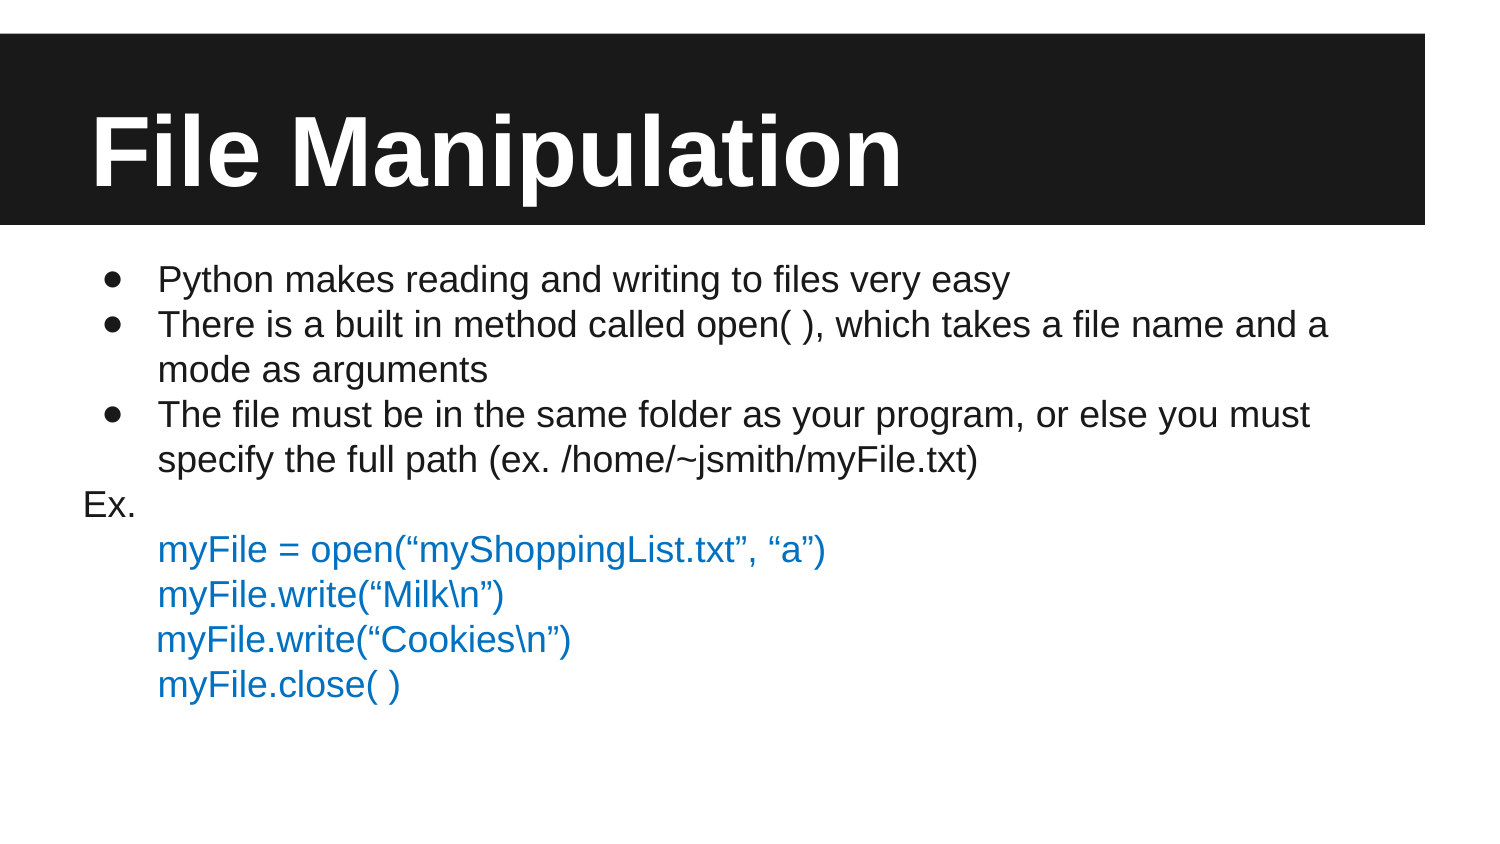

# File Manipulation
Python makes reading and writing to files very easy
There is a built in method called open( ), which takes a file name and a mode as arguments
The file must be in the same folder as your program, or else you must specify the full path (ex. /home/~jsmith/myFile.txt)
Ex.
	myFile = open(“myShoppingList.txt”, “a”)
	myFile.write(“Milk\n”)
 myFile.write(“Cookies\n”)
	myFile.close( )